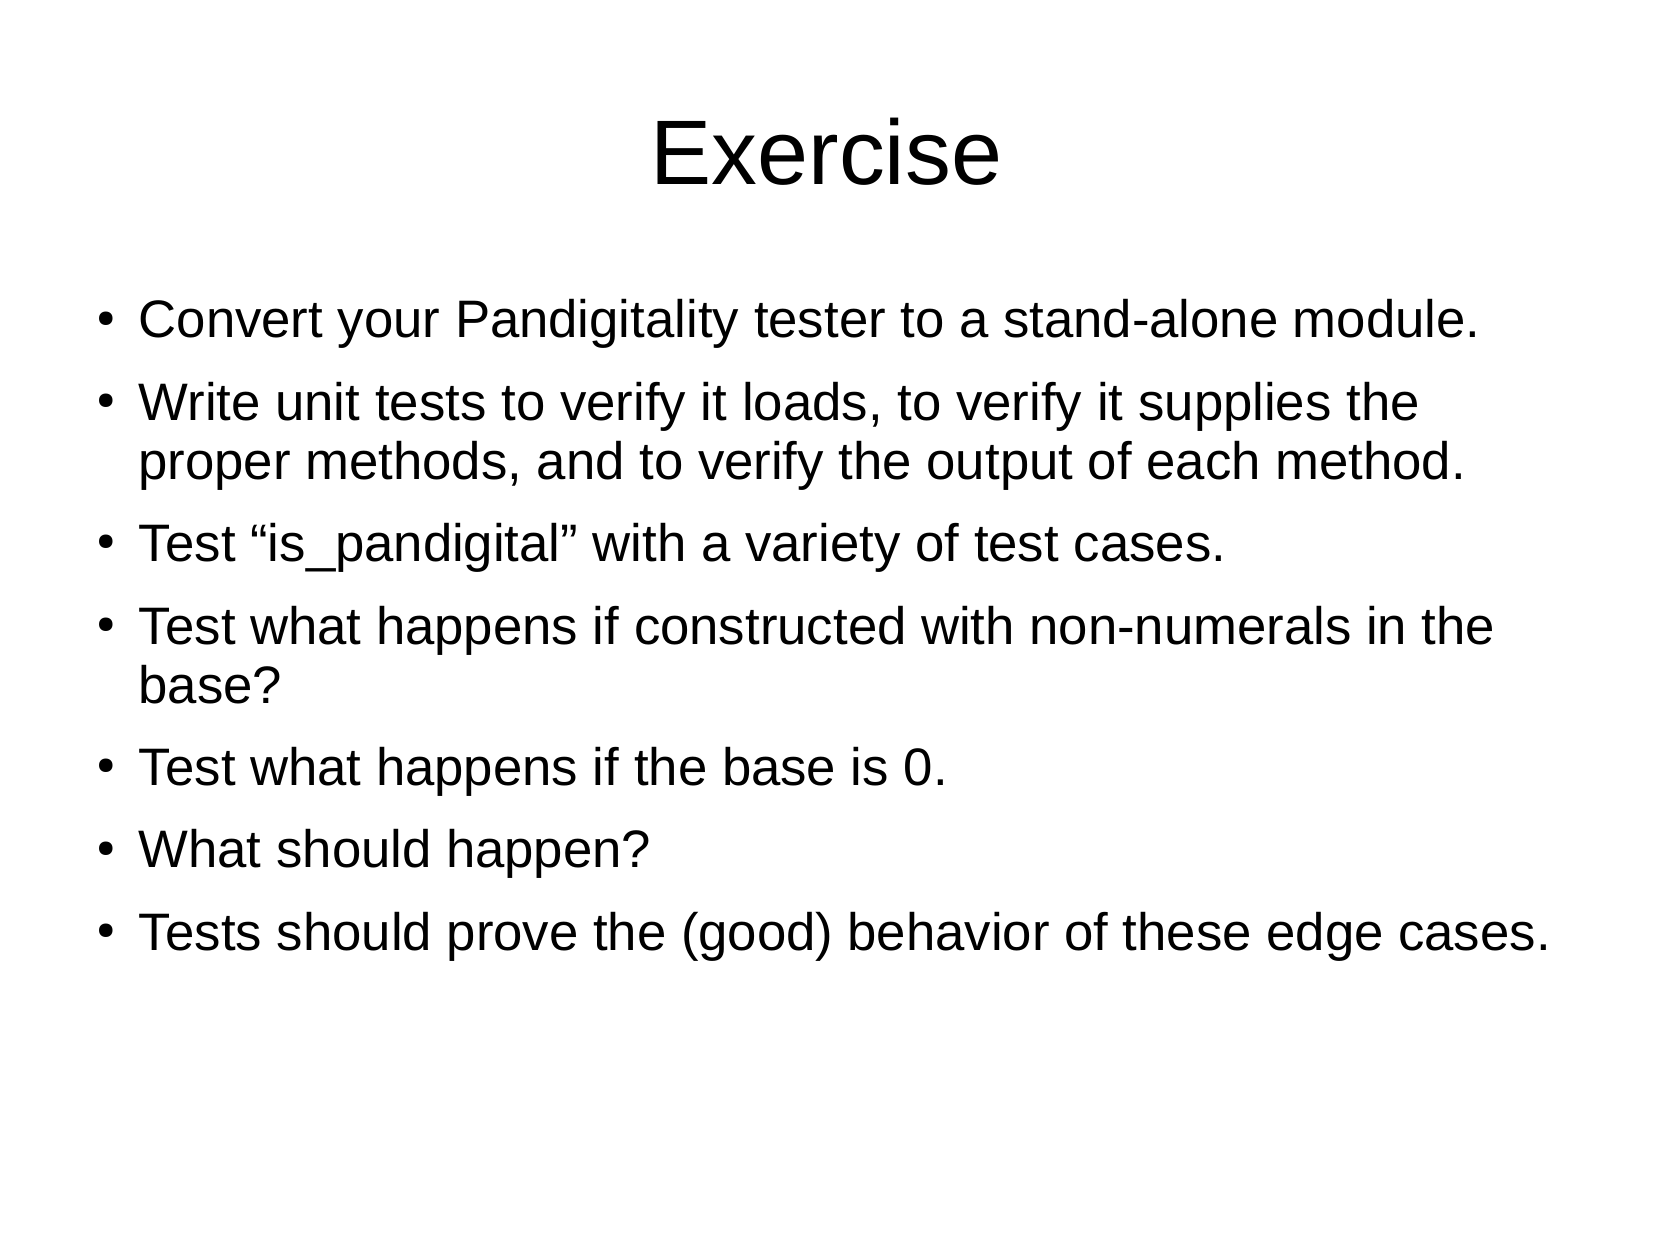

# Exercise
Convert your Pandigitality tester to a stand-alone module.
Write unit tests to verify it loads, to verify it supplies the proper methods, and to verify the output of each method.
Test “is_pandigital” with a variety of test cases.
Test what happens if constructed with non-numerals in the base?
Test what happens if the base is 0.
What should happen?
Tests should prove the (good) behavior of these edge cases.